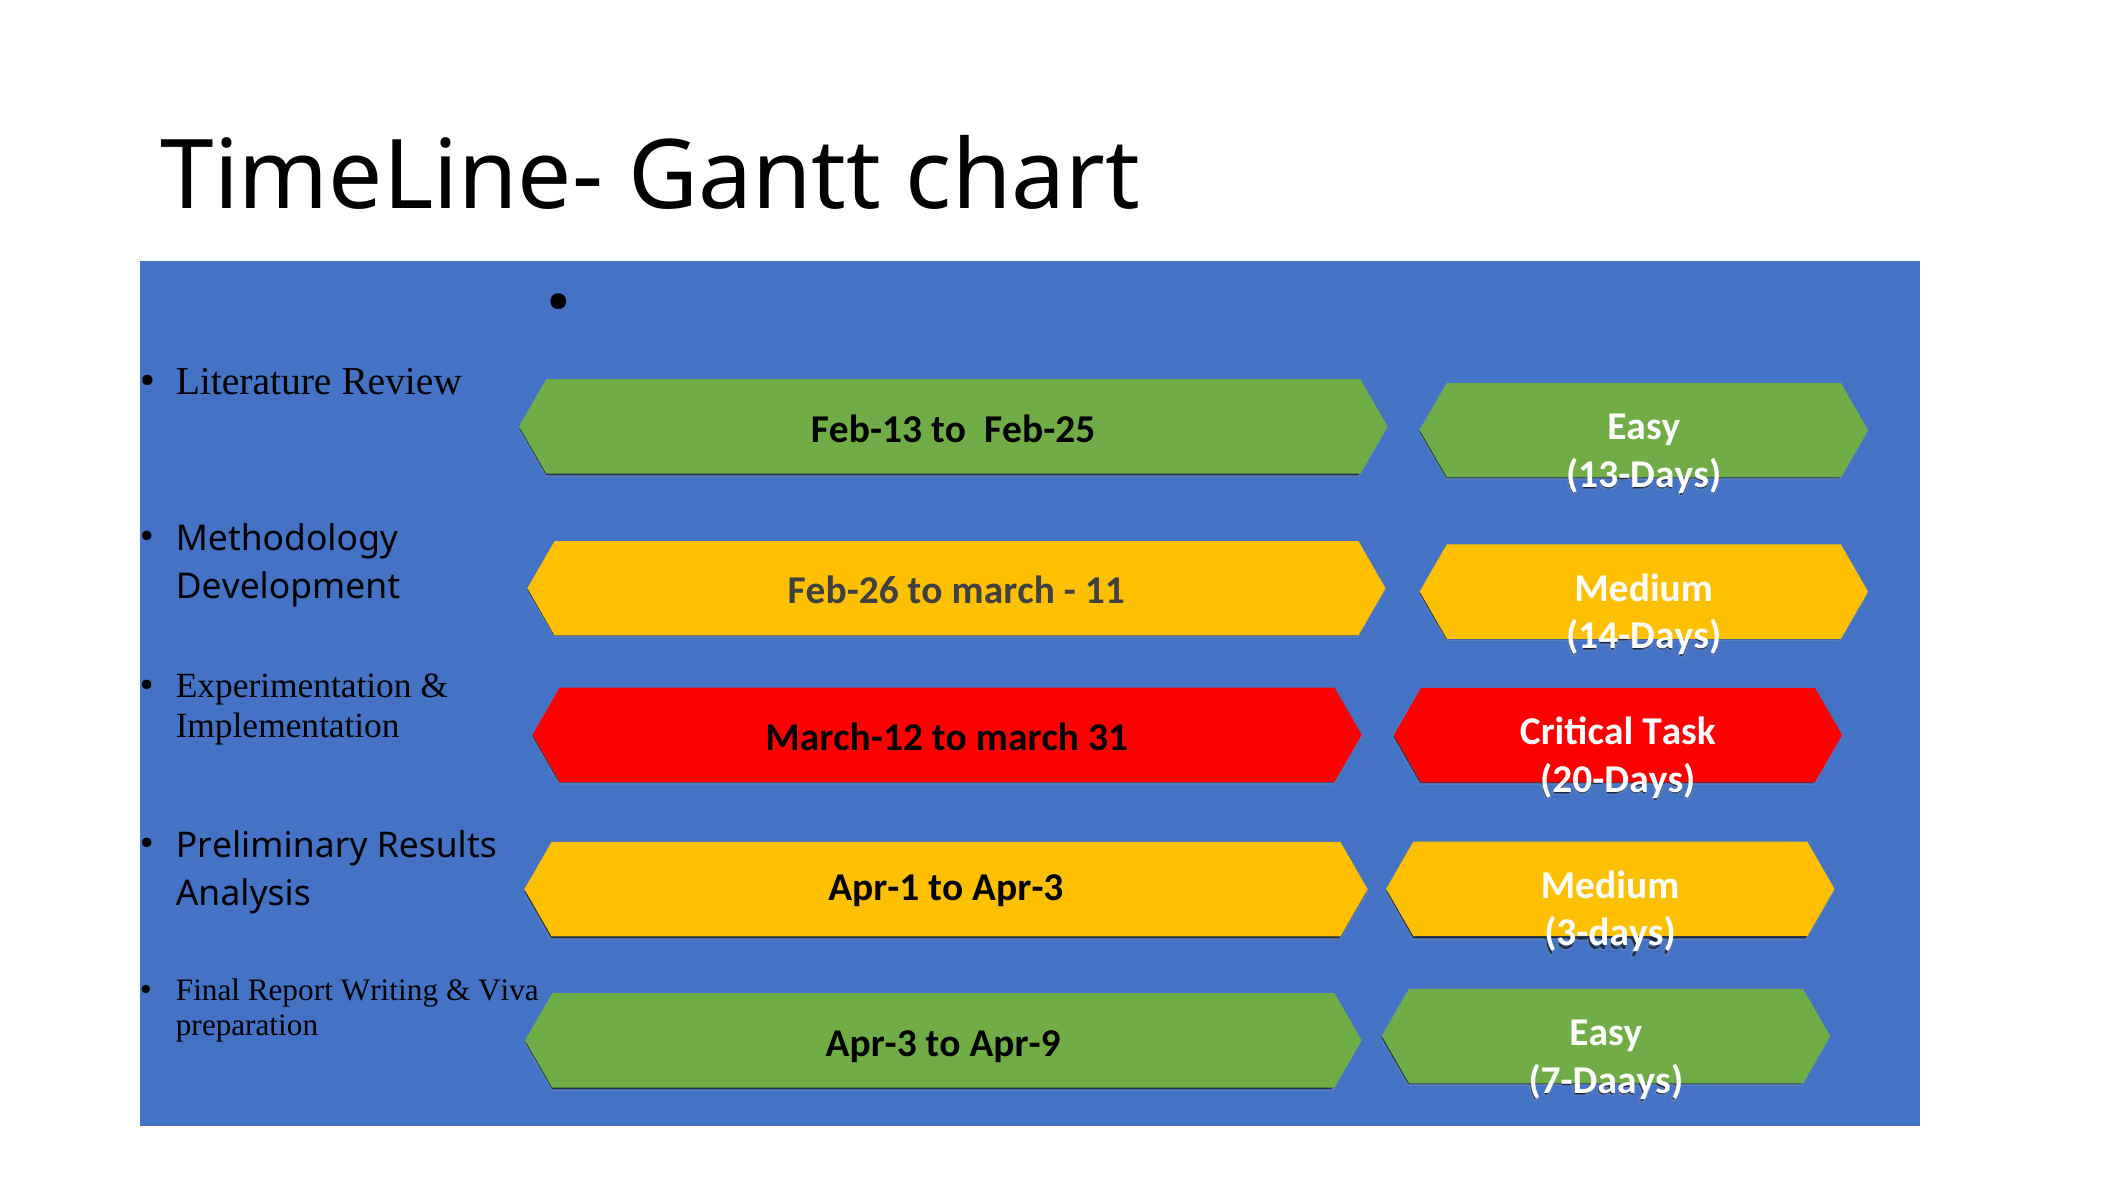

# TimeLine- Gantt chart
| | | | |
| --- | --- | --- | --- |
| Literature Review | | | |
| Methodology Development | | | |
| Experimentation & Implementation | | | |
| Preliminary Results Analysis | | | |
| Final Report Writing & Viva preparation | | | |
Feb-13 to Feb-25
Easy
(13-Days)
Feb-26 to march - 11
Medium
(14-Days)
March-12 to march 31
Critical Task
(20-Days)
Medium
(3-days)
Apr-1 to Apr-3
Easy
(7-Daays)
Apr-3 to Apr-9